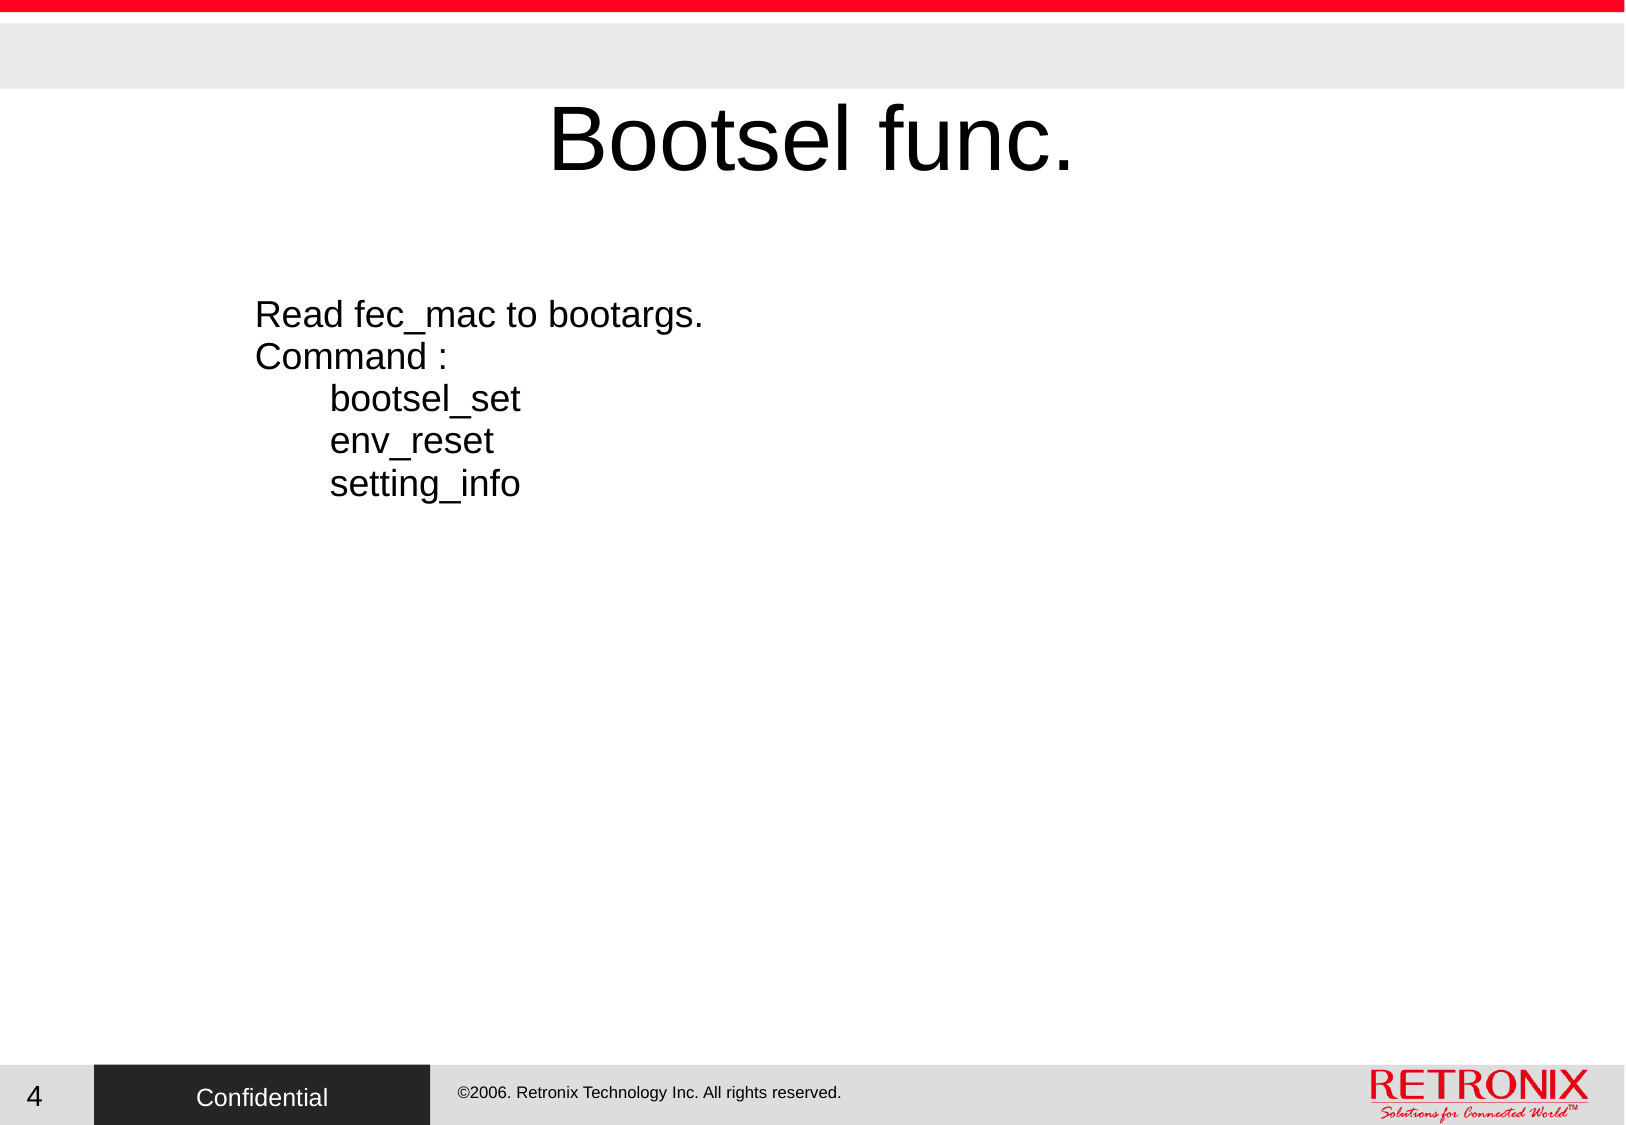

# Bootsel func.
Read fec_mac to bootargs.
Command :
	bootsel_set
	env_reset
	setting_info